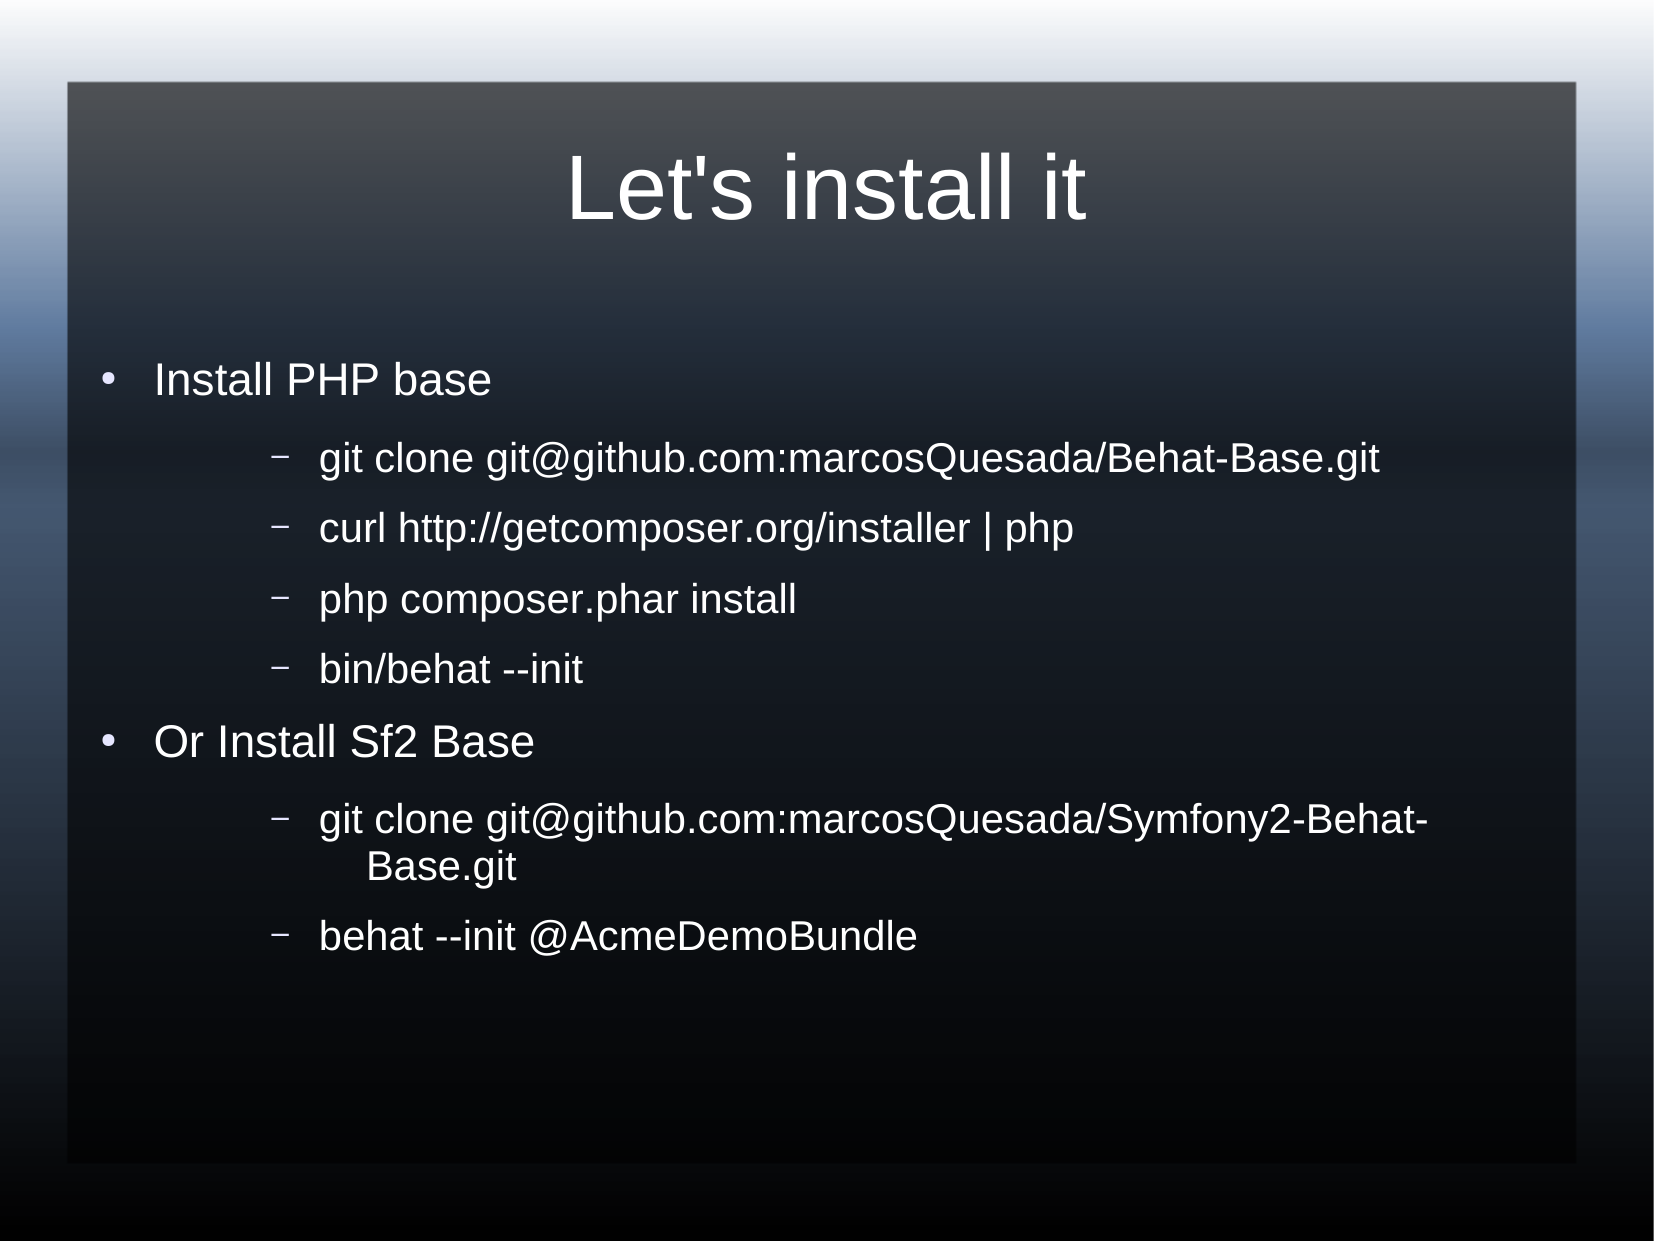

# Let's install it
Install PHP base
git clone git@github.com:marcosQuesada/Behat-Base.git
curl http://getcomposer.org/installer | php
php composer.phar install
bin/behat --init
Or Install Sf2 Base
git clone git@github.com:marcosQuesada/Symfony2-Behat-Base.git
behat --init @AcmeDemoBundle